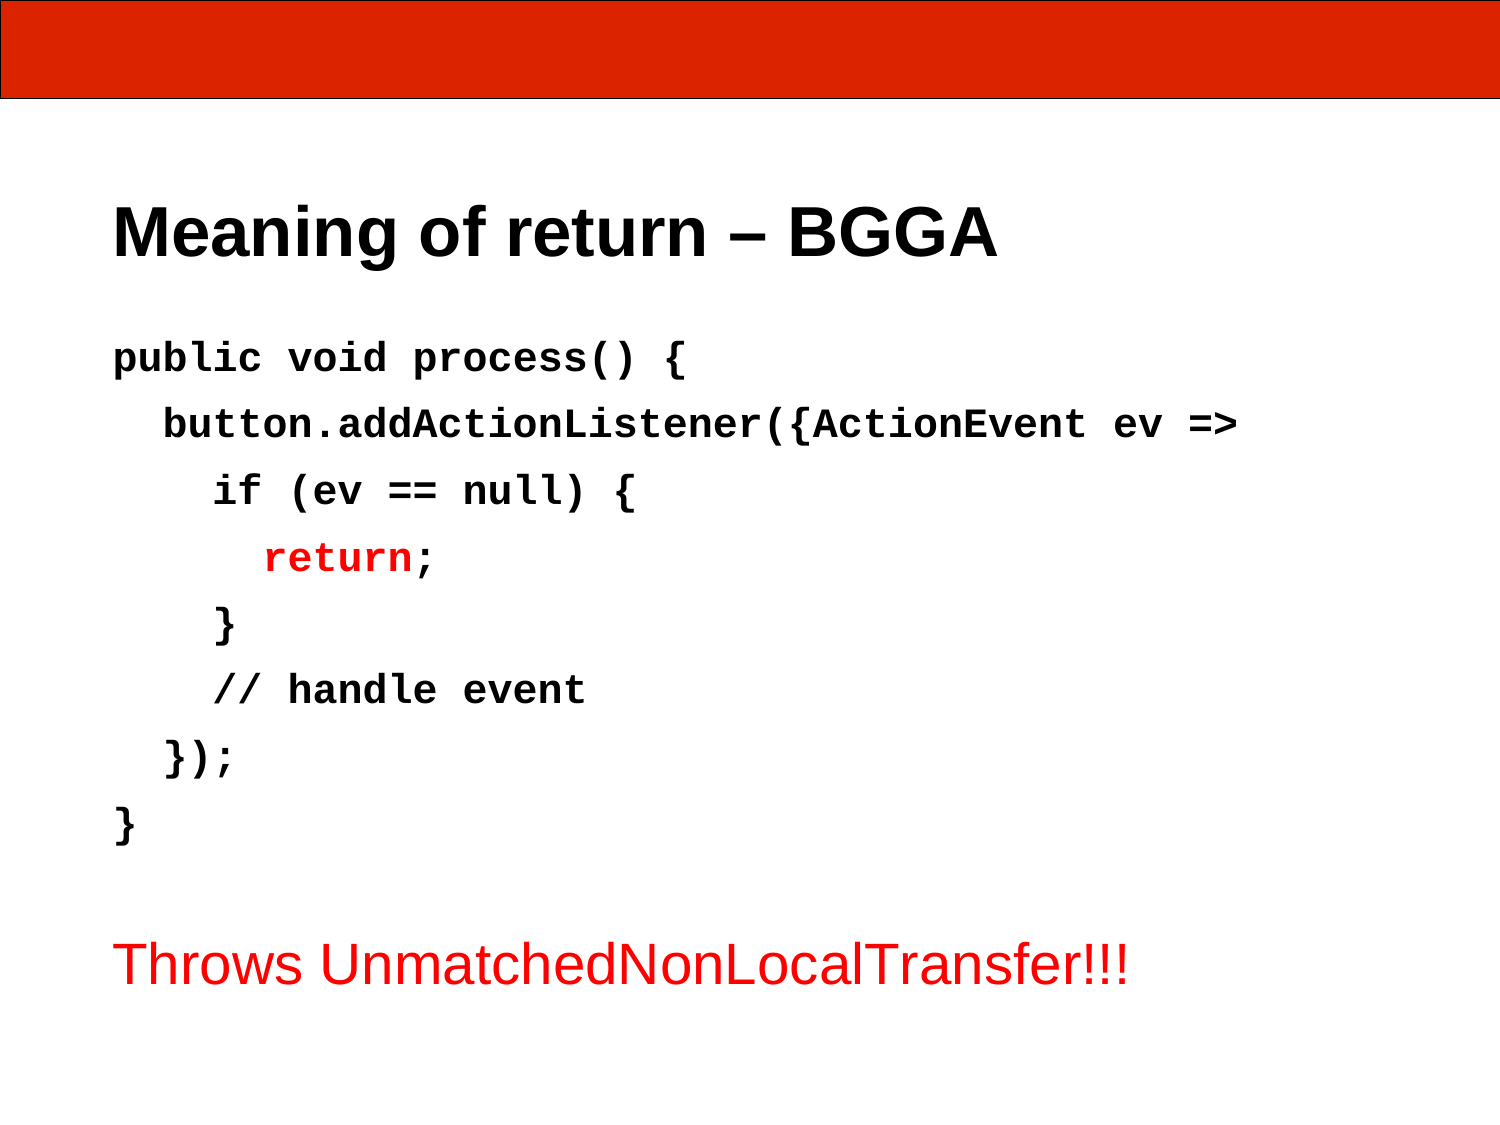

# Meaning of return – BGGA
public void process() {
 button.addActionListener({ActionEvent ev =>
 if (ev == null) {
 return;
 }
 // handle event
 });
}
Throws UnmatchedNonLocalTransfer!!!